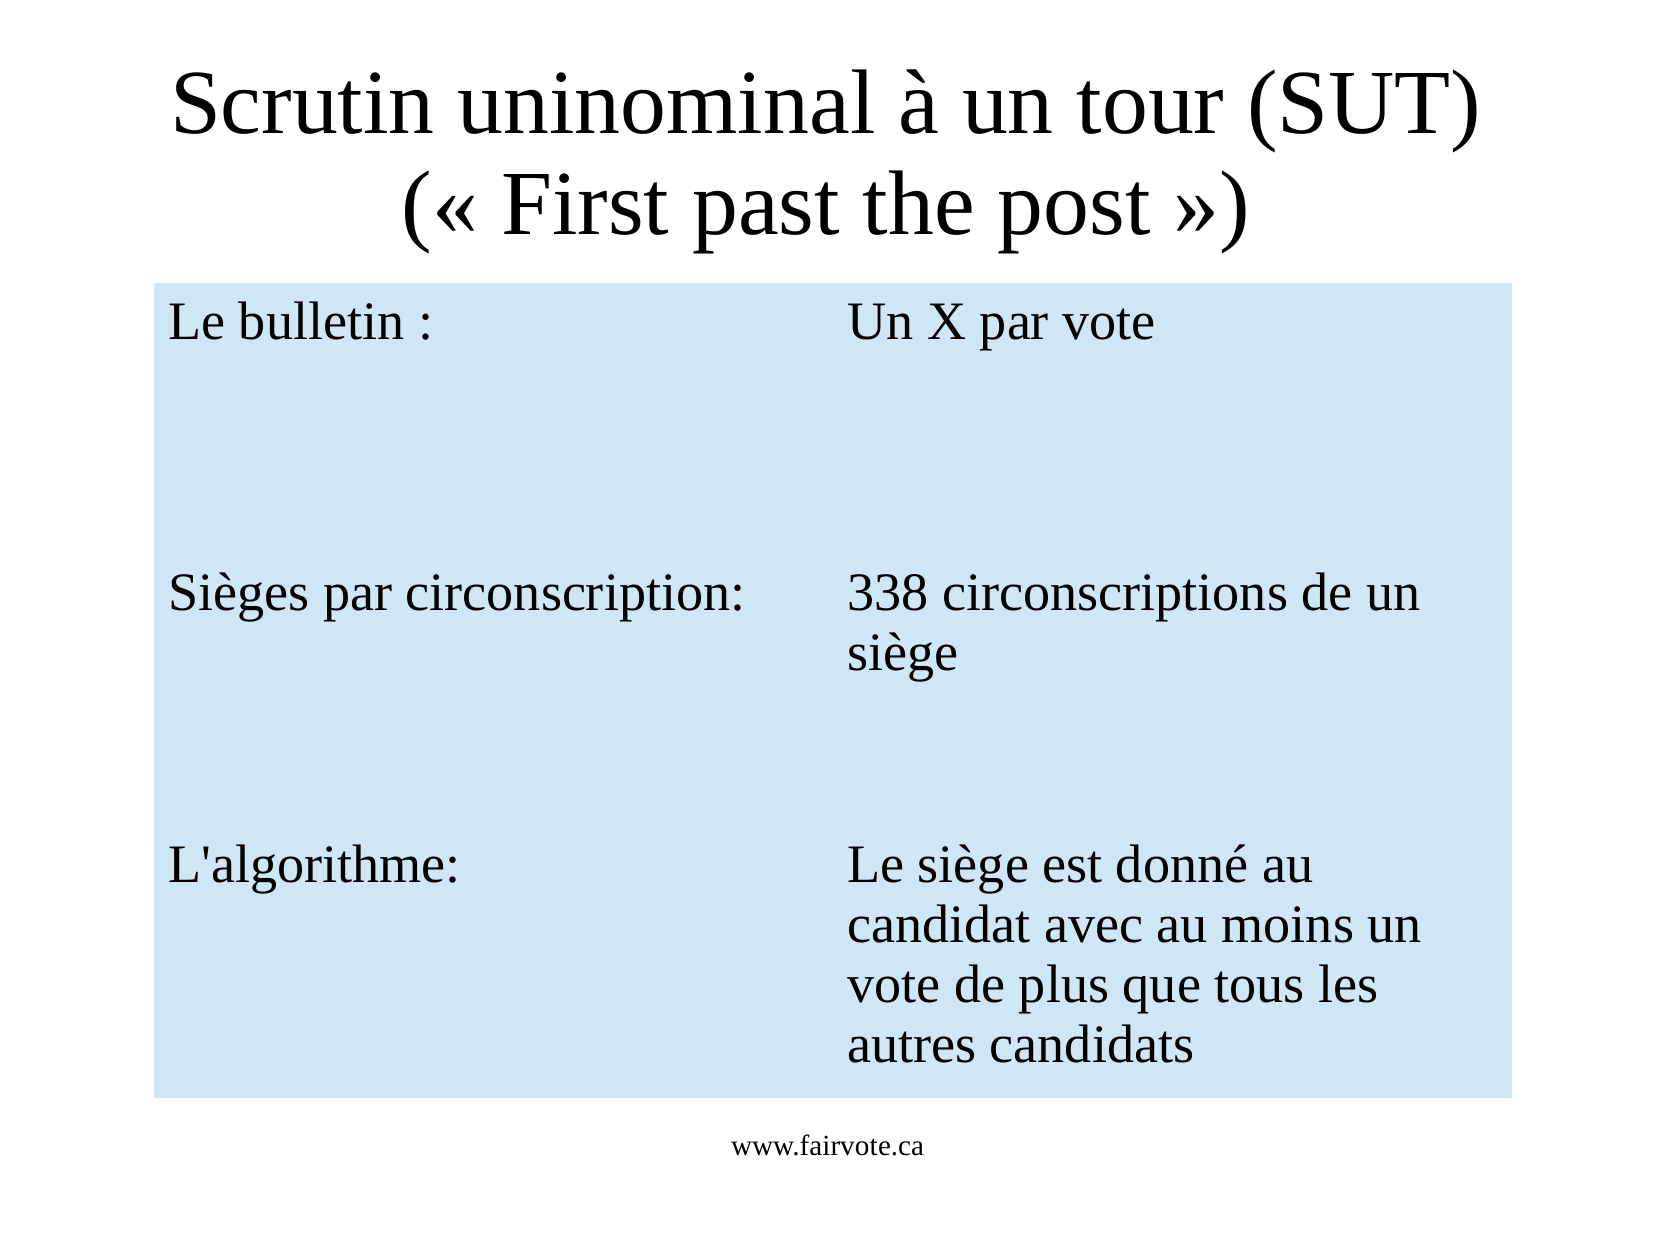

# Scrutin uninominal à un tour (SUT) (« First past the post »)
| Le bulletin : | Un X par vote |
| --- | --- |
| Sièges par circonscription: | 338 circonscriptions de un siège |
| L'algorithme: | Le siège est donné au candidat avec au moins un vote de plus que tous les autres candidats |
www.fairvote.ca